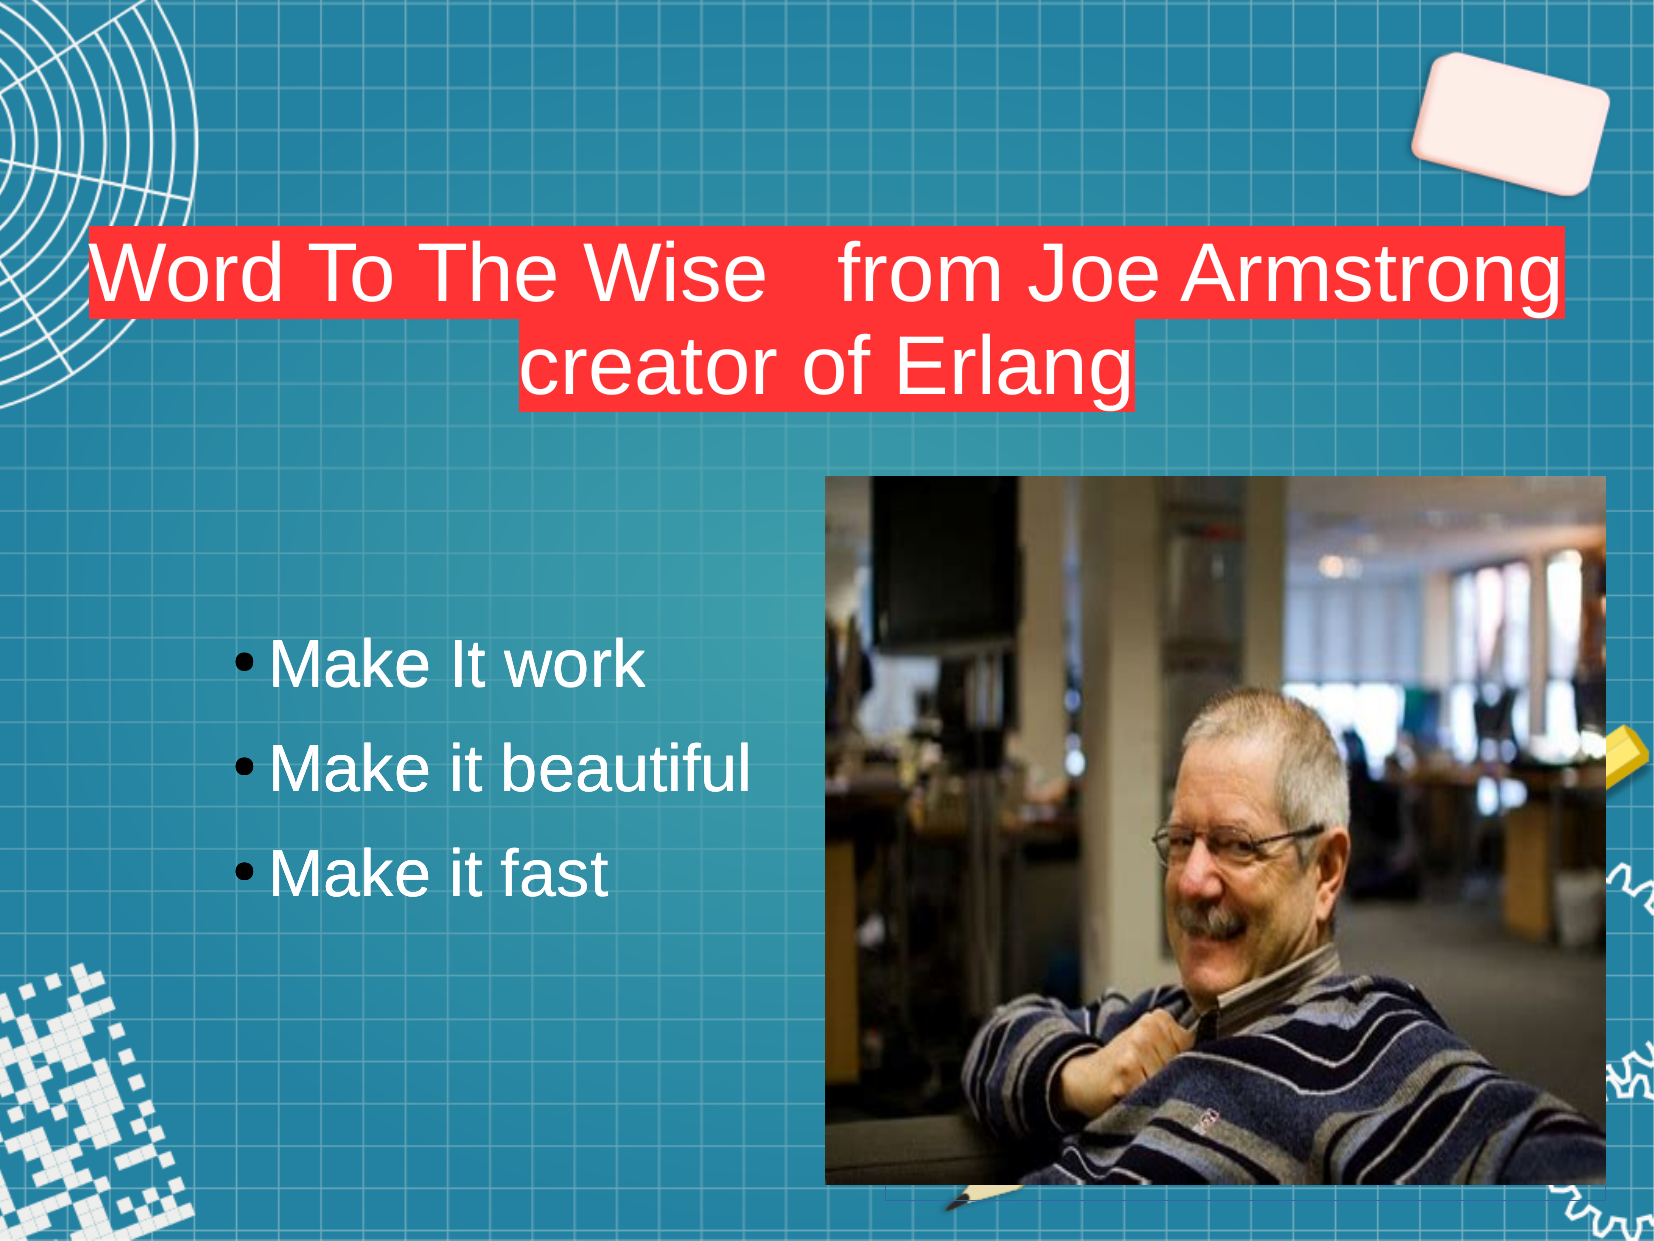

# Word To The Wise from Joe Armstrong creator of Erlang
Make It work
Make it beautiful
Make it fast
Make It work
Make it beautiful
Make it fast
Make It work
Make it beautiful
Make it